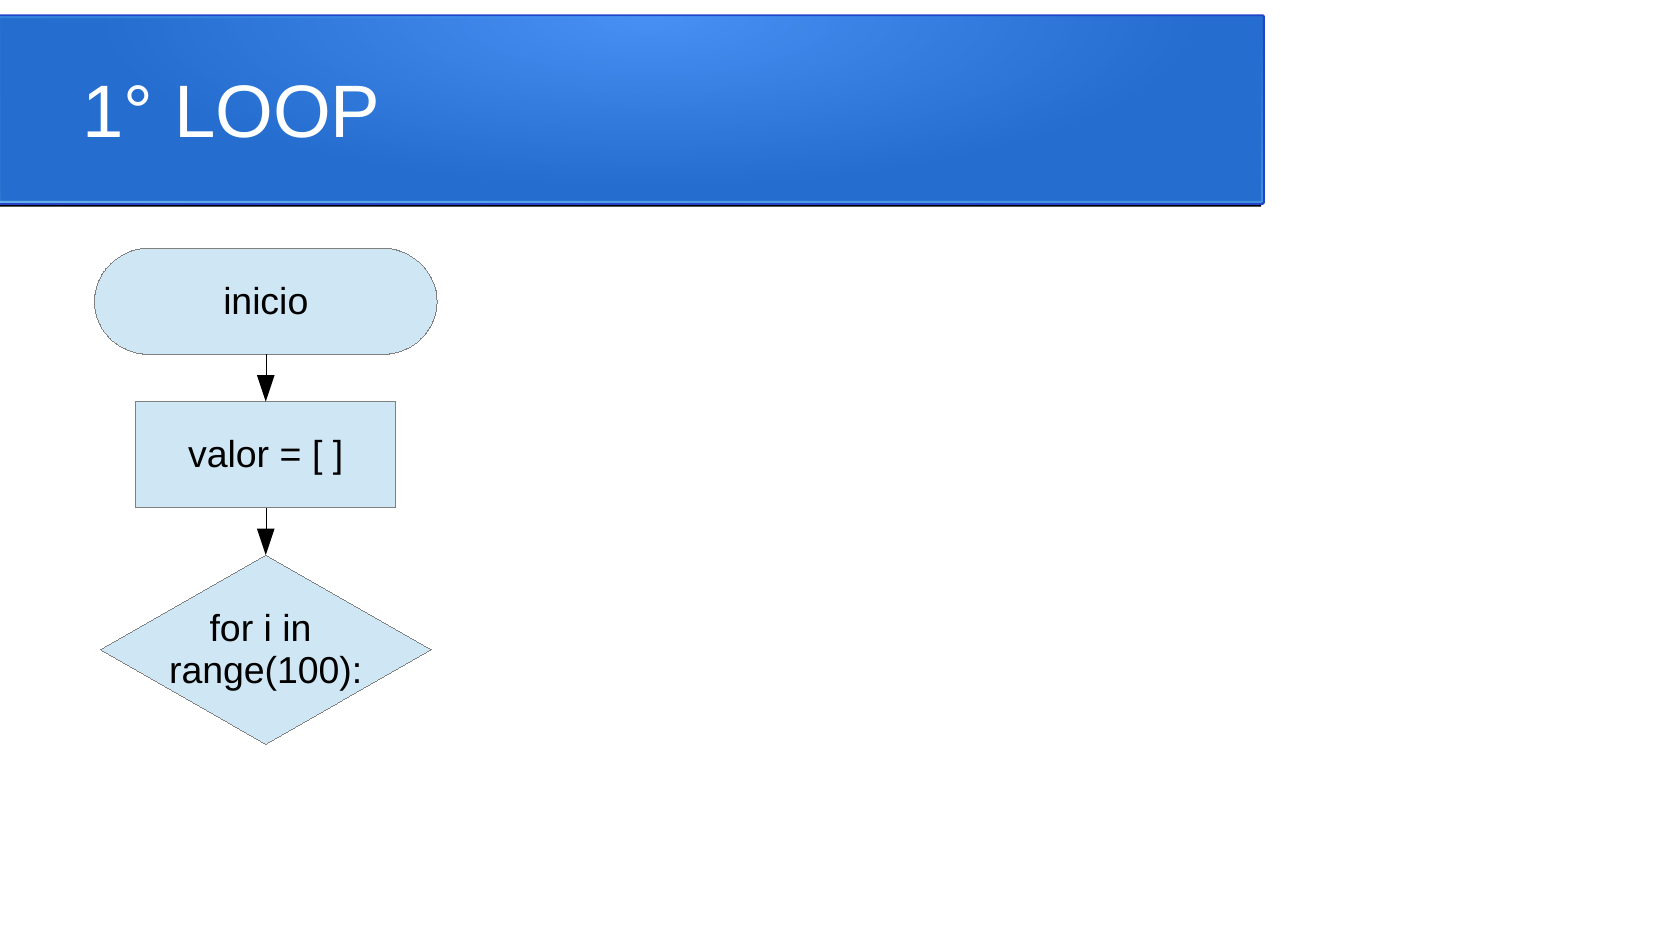

# 1° LOOP
inicio
valor = [ ]
for i in
range(100):